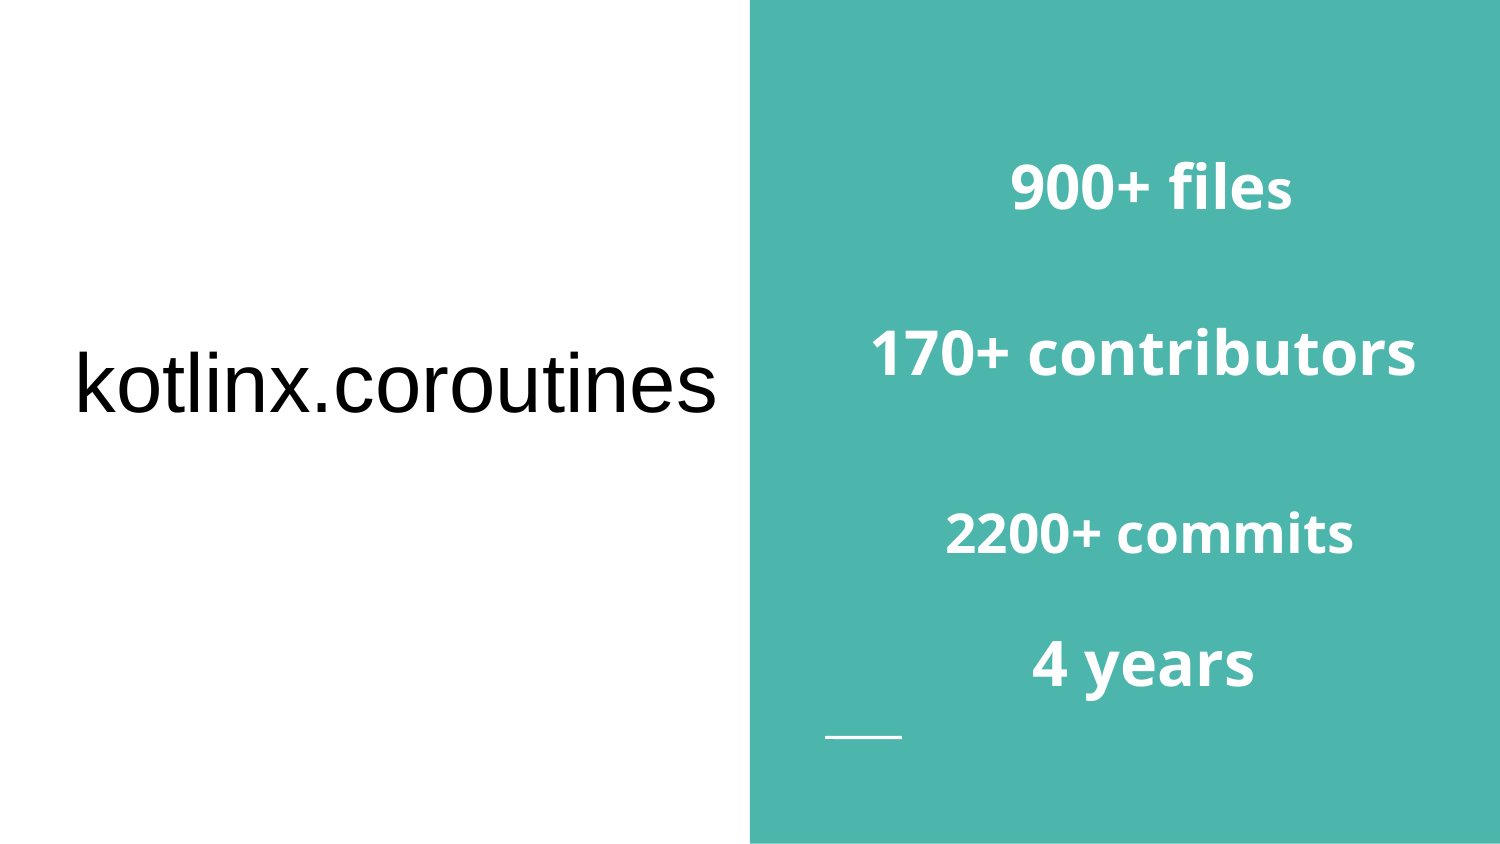

900+ files
170+ contributors
kotlinx.coroutines
# 2200+ commits
4 years